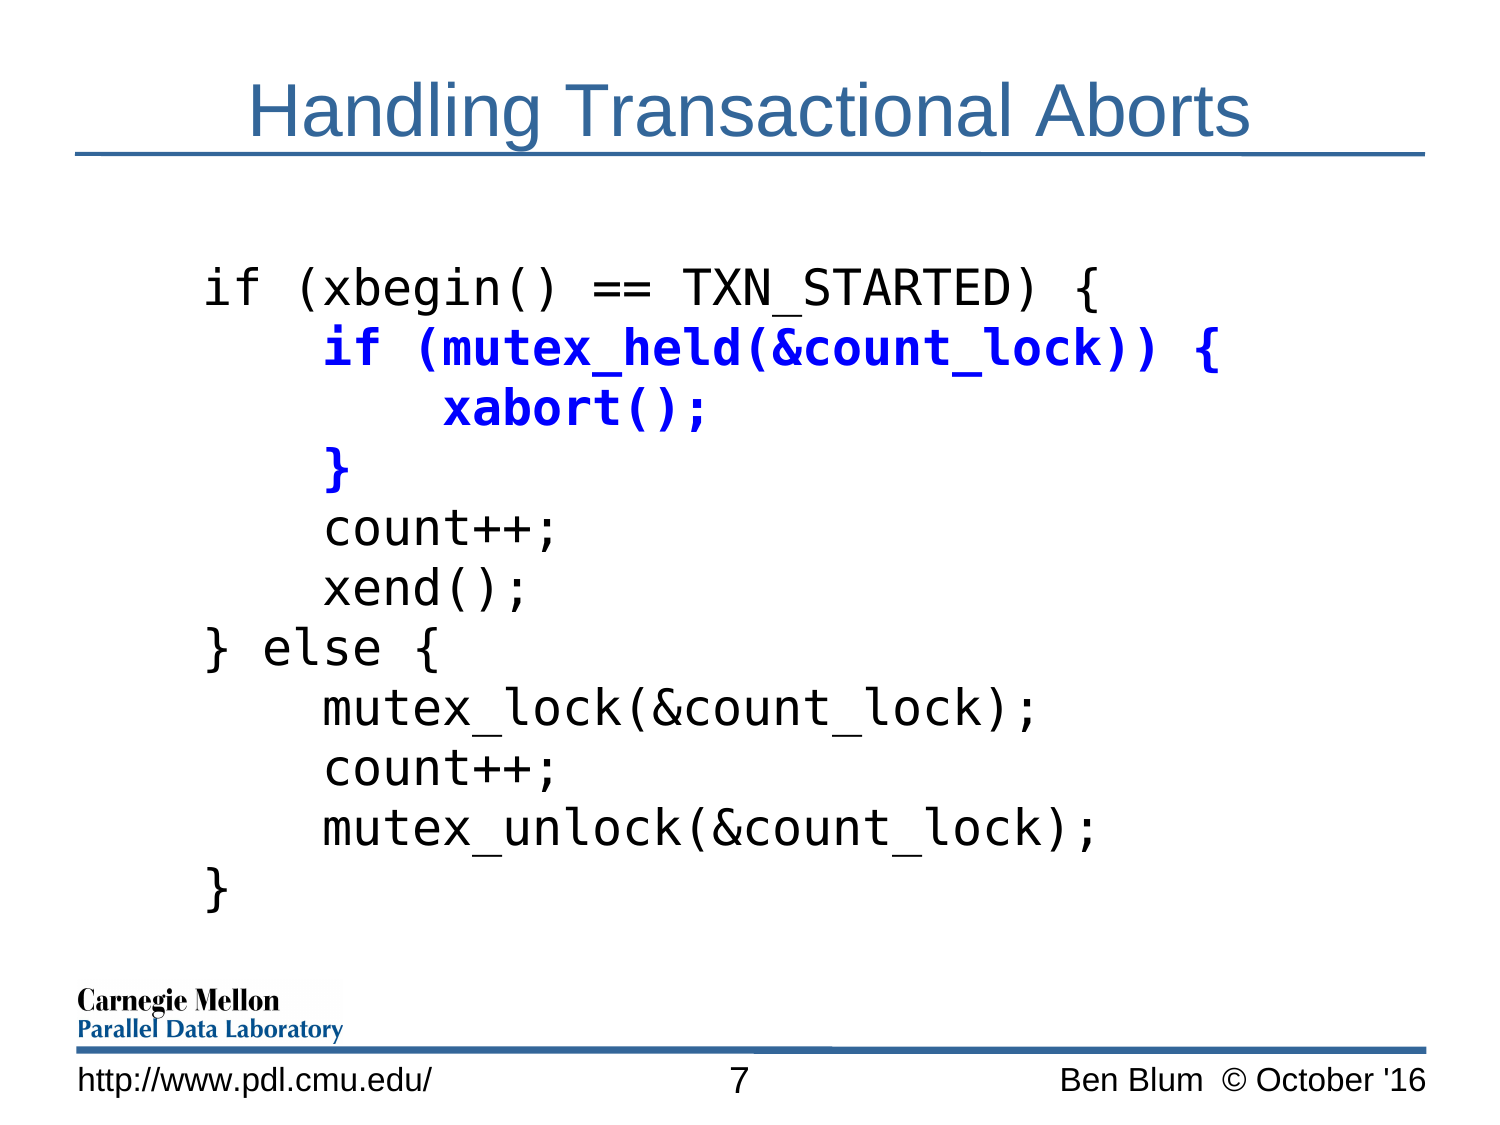

# Handling Transactional Aborts
if (xbegin() == TXN_STARTED) {
 if (mutex_held(&count_lock)) {
 xabort();
 }
 count++;
 xend();
} else {
 mutex_lock(&count_lock);
 count++;
 mutex_unlock(&count_lock);
}
7